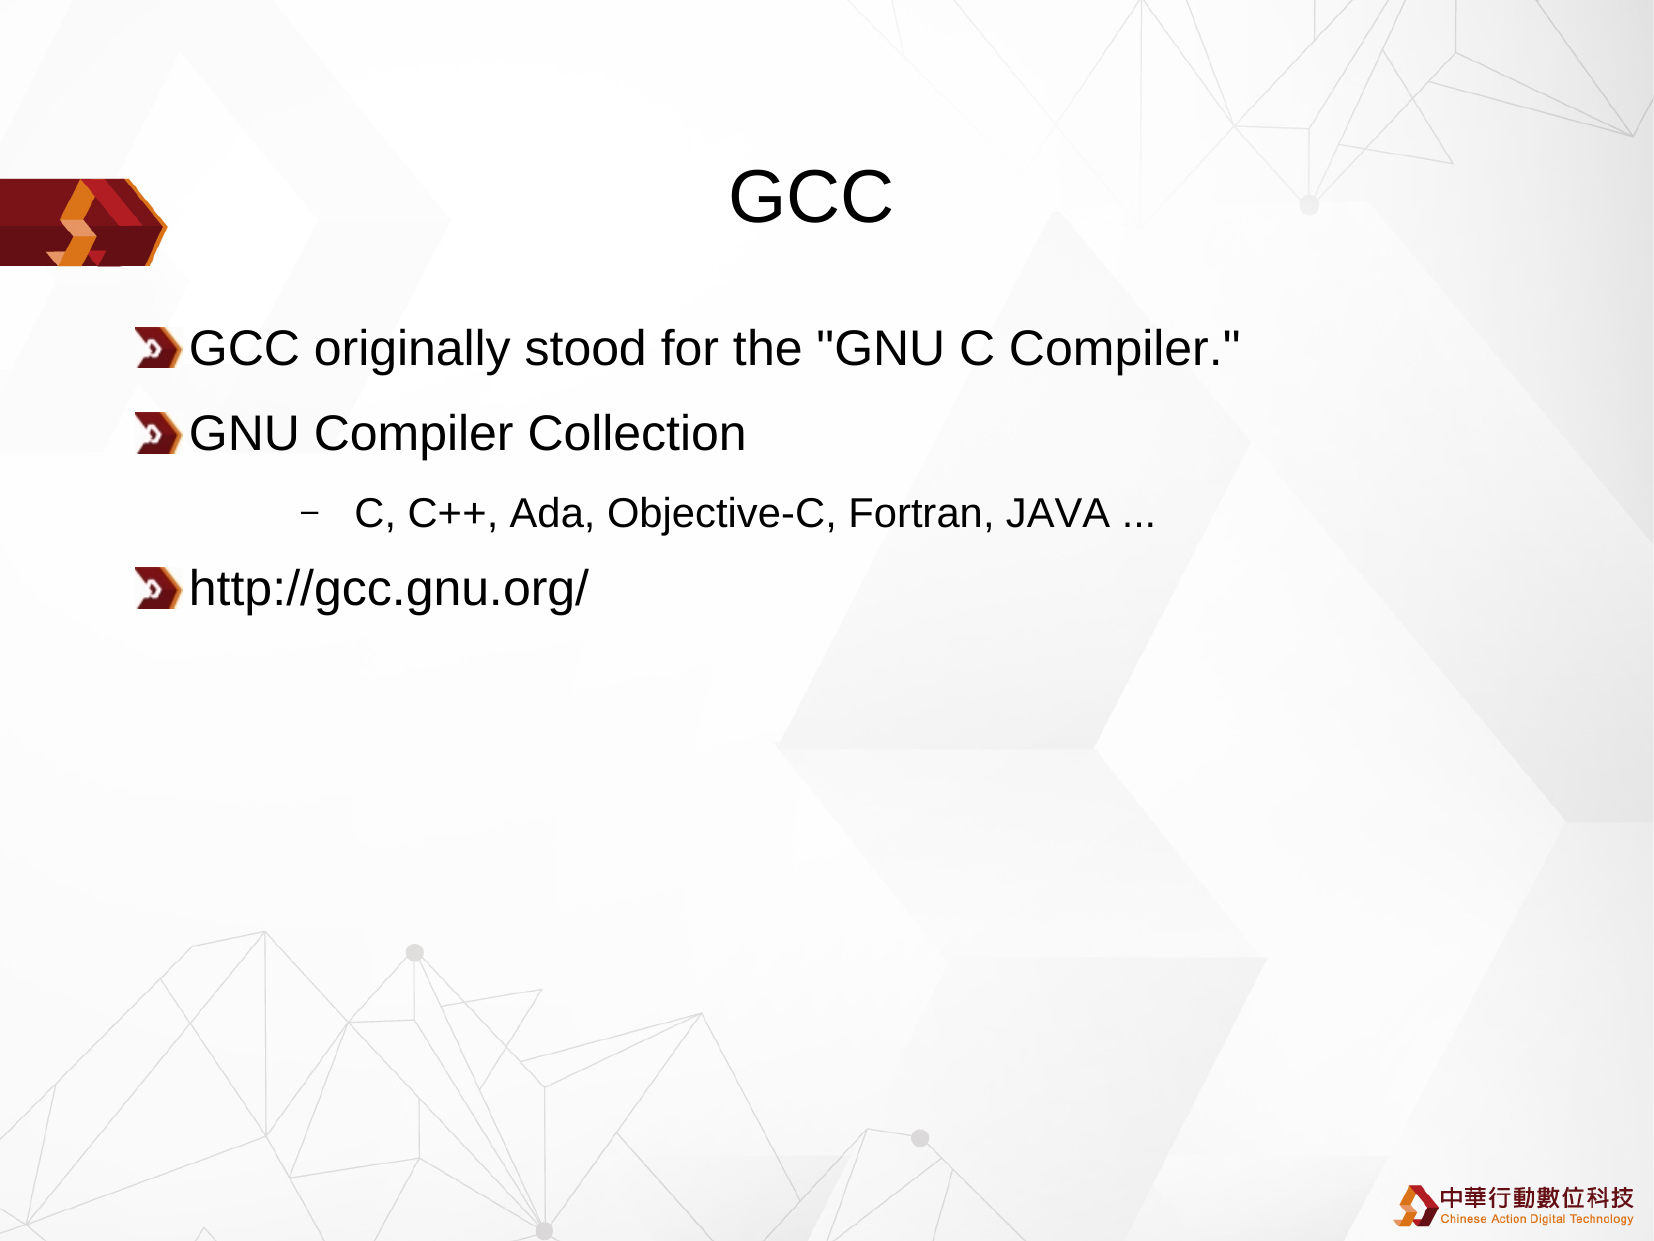

# GCC
GCC originally stood for the "GNU C Compiler."
GNU Compiler Collection
C, C++, Ada, Objective-C, Fortran, JAVA ...
http://gcc.gnu.org/